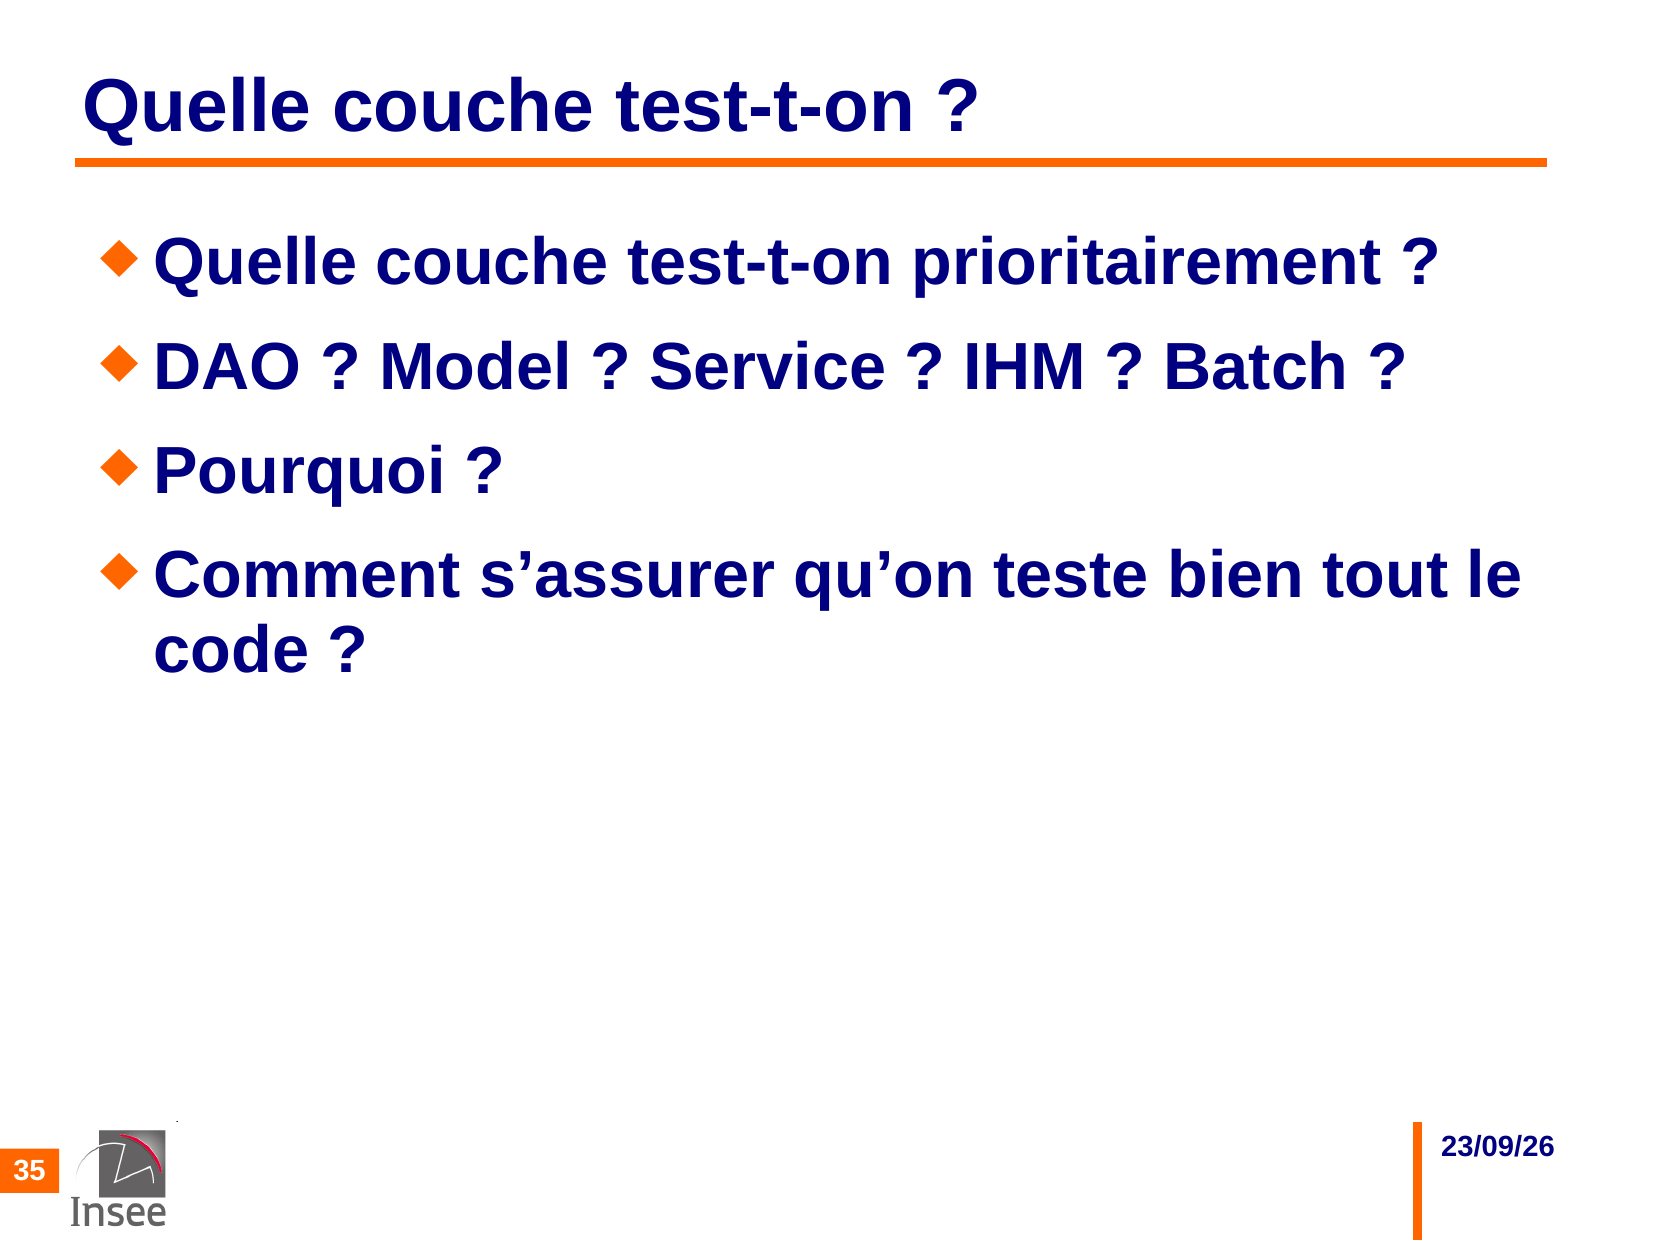

# Quelle couche test-t-on ?
Quelle couche test-t-on prioritairement ?
DAO ? Model ? Service ? IHM ? Batch ?
Pourquoi ?
Comment s’assurer qu’on teste bien tout le code ?
35